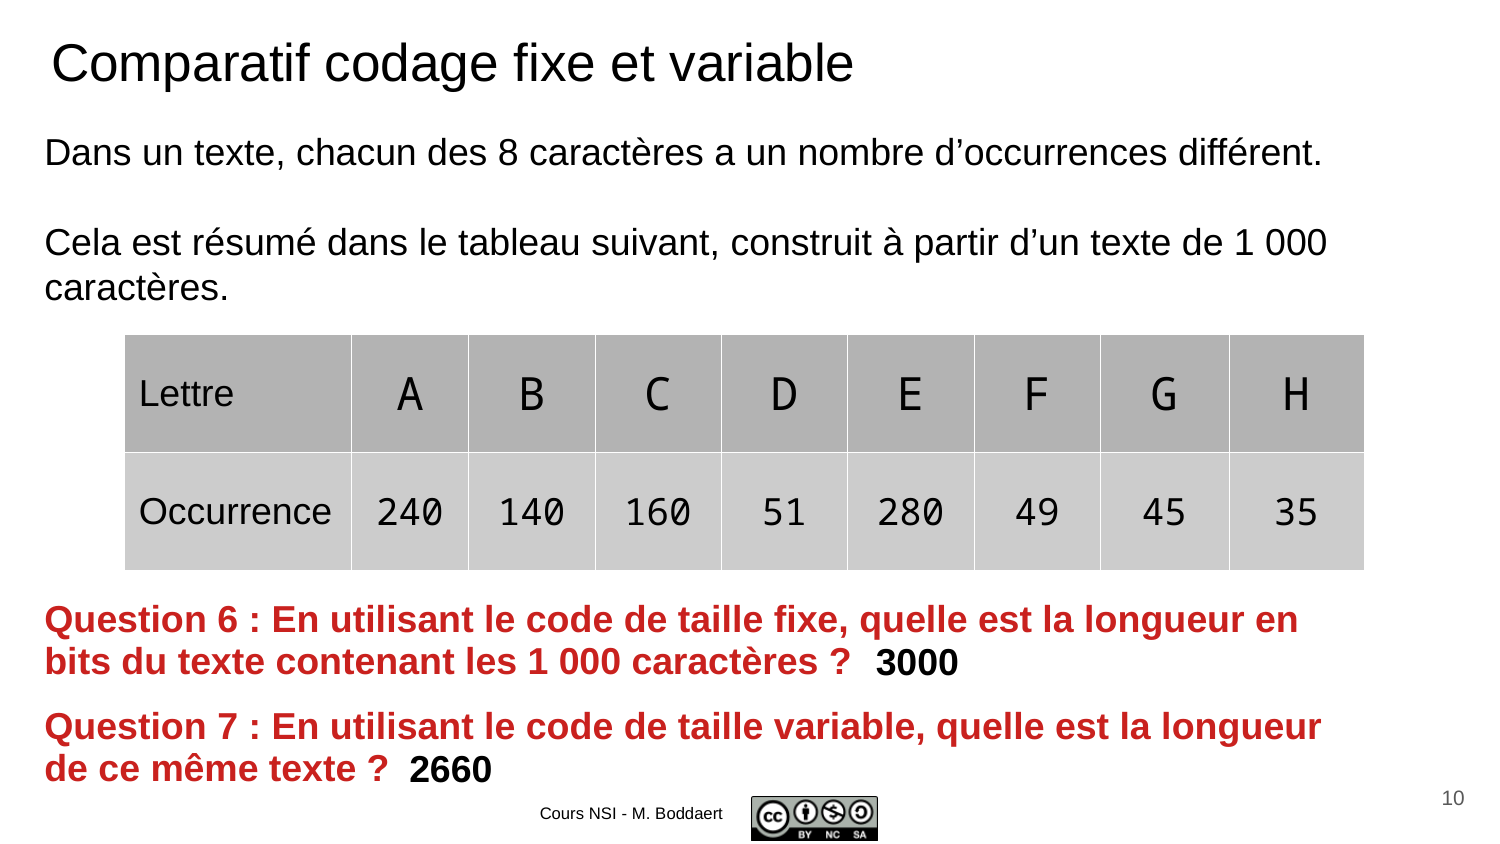

# Comparatif codage fixe et variable
Dans un texte, chacun des 8 caractères a un nombre d’occurrences différent.
Cela est résumé dans le tableau suivant, construit à partir d’un texte de 1 000 caractères.
| Lettre | A | B | C | D | E | F | G | H |
| --- | --- | --- | --- | --- | --- | --- | --- | --- |
| Occurrence | 240 | 140 | 160 | 51 | 280 | 49 | 45 | 35 |
Question 6 : En utilisant le code de taille fixe, quelle est la longueur en bits du texte contenant les 1 000 caractères ?
3000
Question 7 : En utilisant le code de taille variable, quelle est la longueur de ce même texte ?
2660